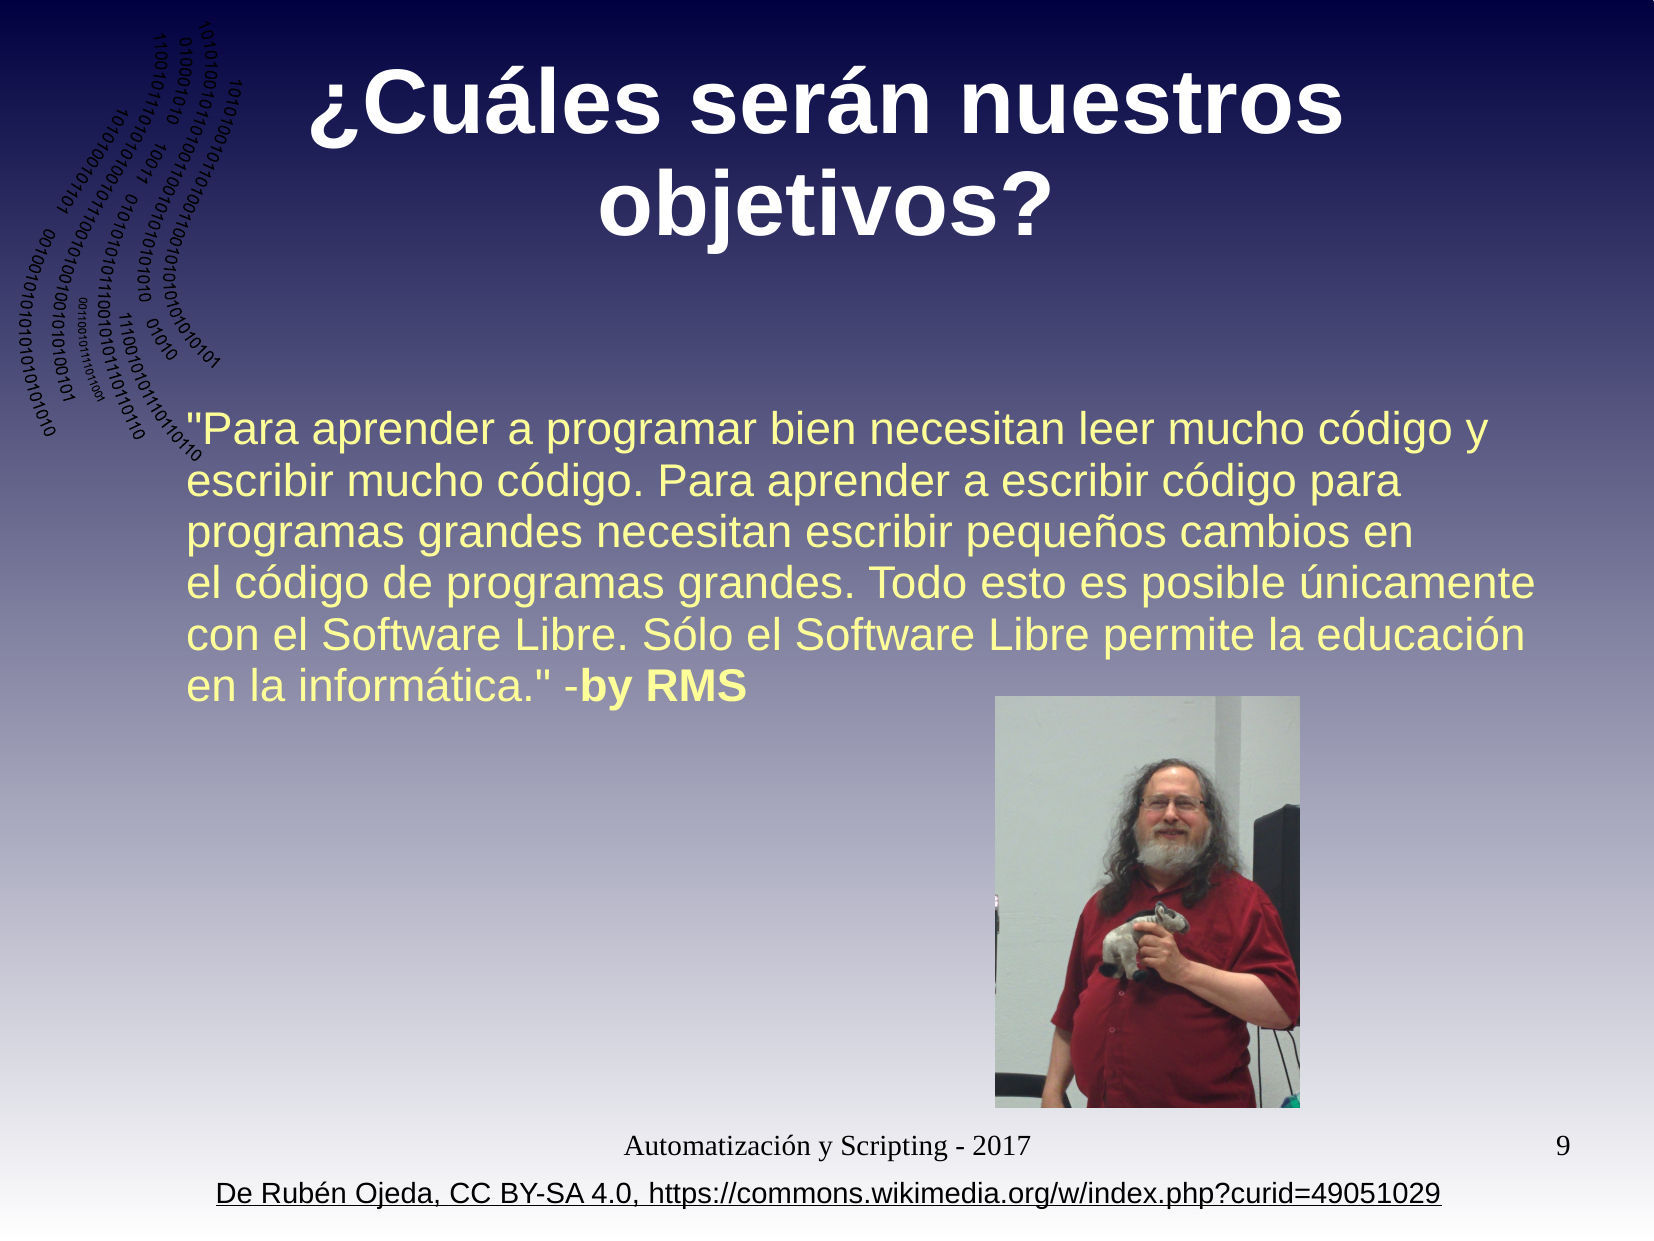

# ¿Cuáles serán nuestros objetivos?
"Para aprender a programar bien necesitan leer mucho código y
escribir mucho código. Para aprender a escribir código para
programas grandes necesitan escribir pequeños cambios en
el código de programas grandes. Todo esto es posible únicamente
con el Software Libre. Sólo el Software Libre permite la educación
en la informática." -by RMS
Automatización y Scripting - 2017
9
De Rubén Ojeda, CC BY-SA 4.0, https://commons.wikimedia.org/w/index.php?curid=49051029